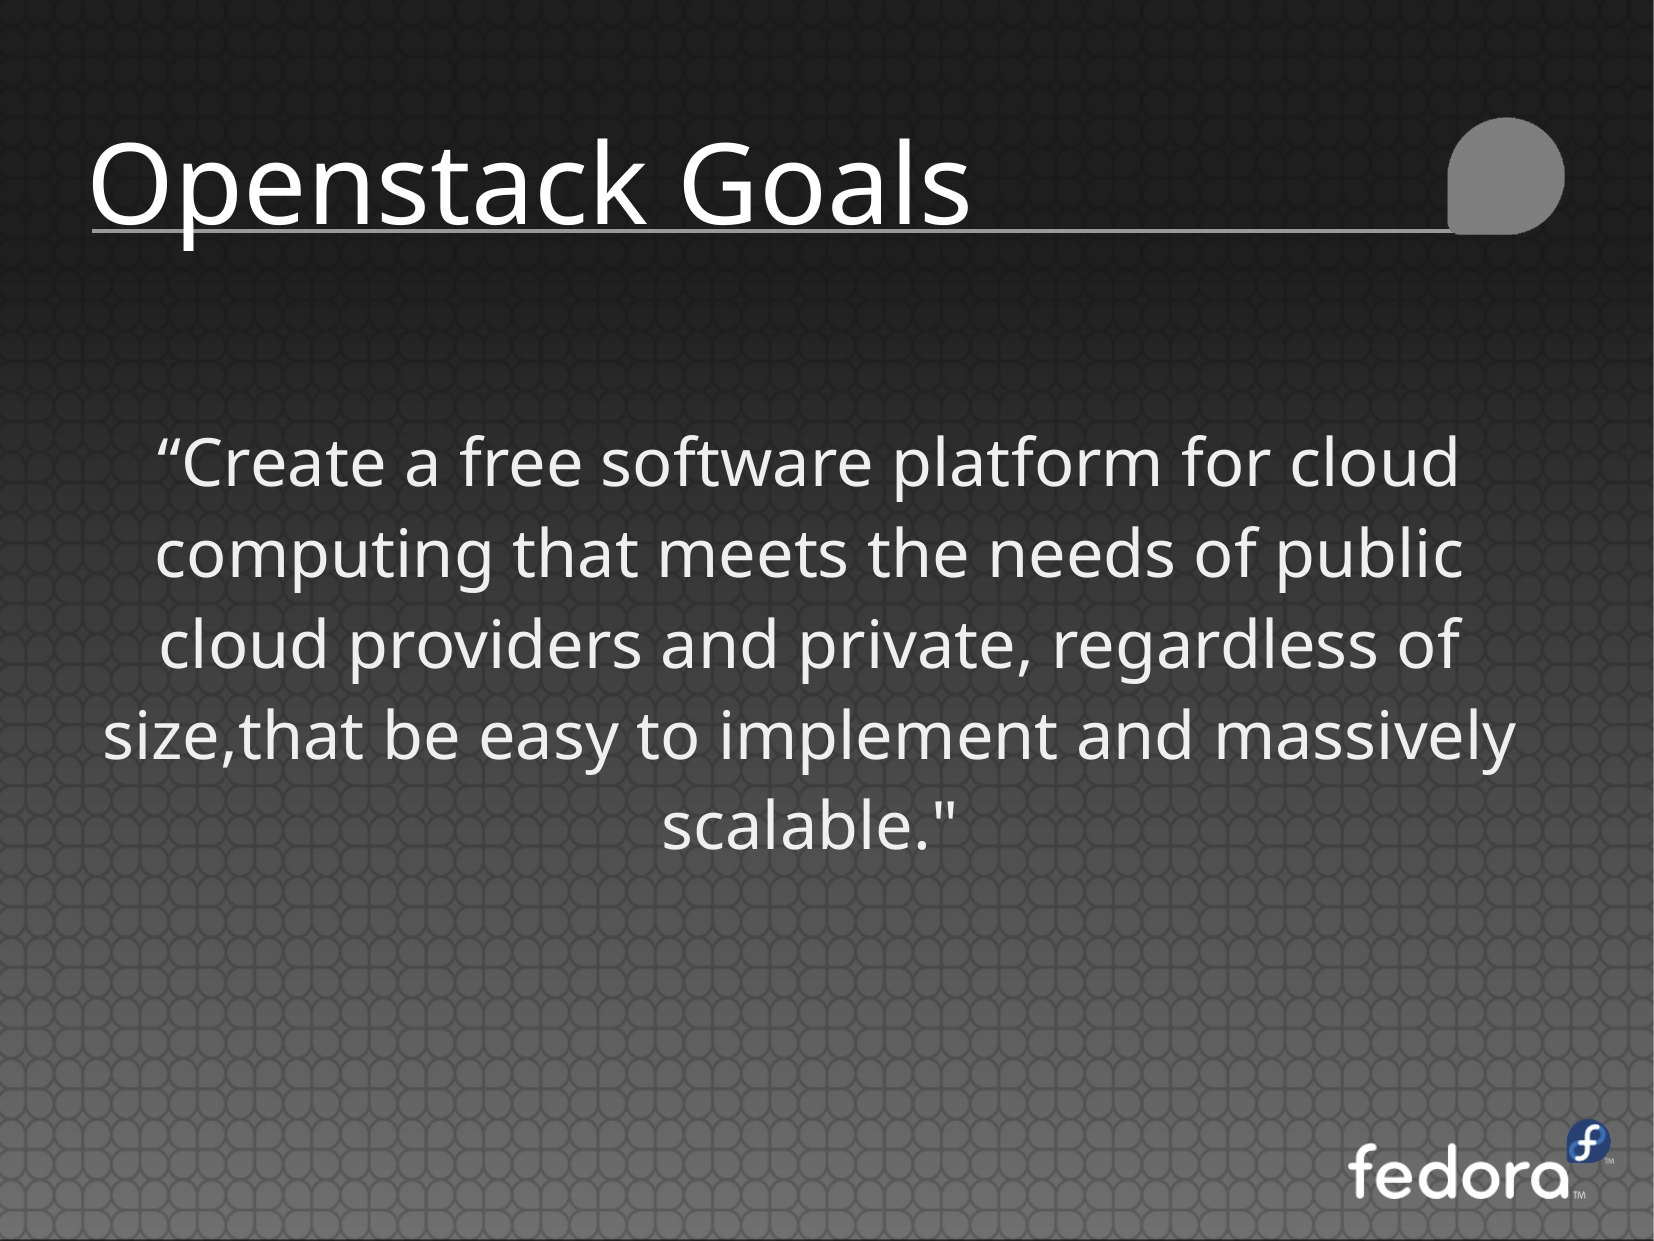

# Openstack Goals
“Create a free software platform for cloud computing that meets the needs of public cloud providers and private, regardless of size,that be easy to implement and massively scalable."